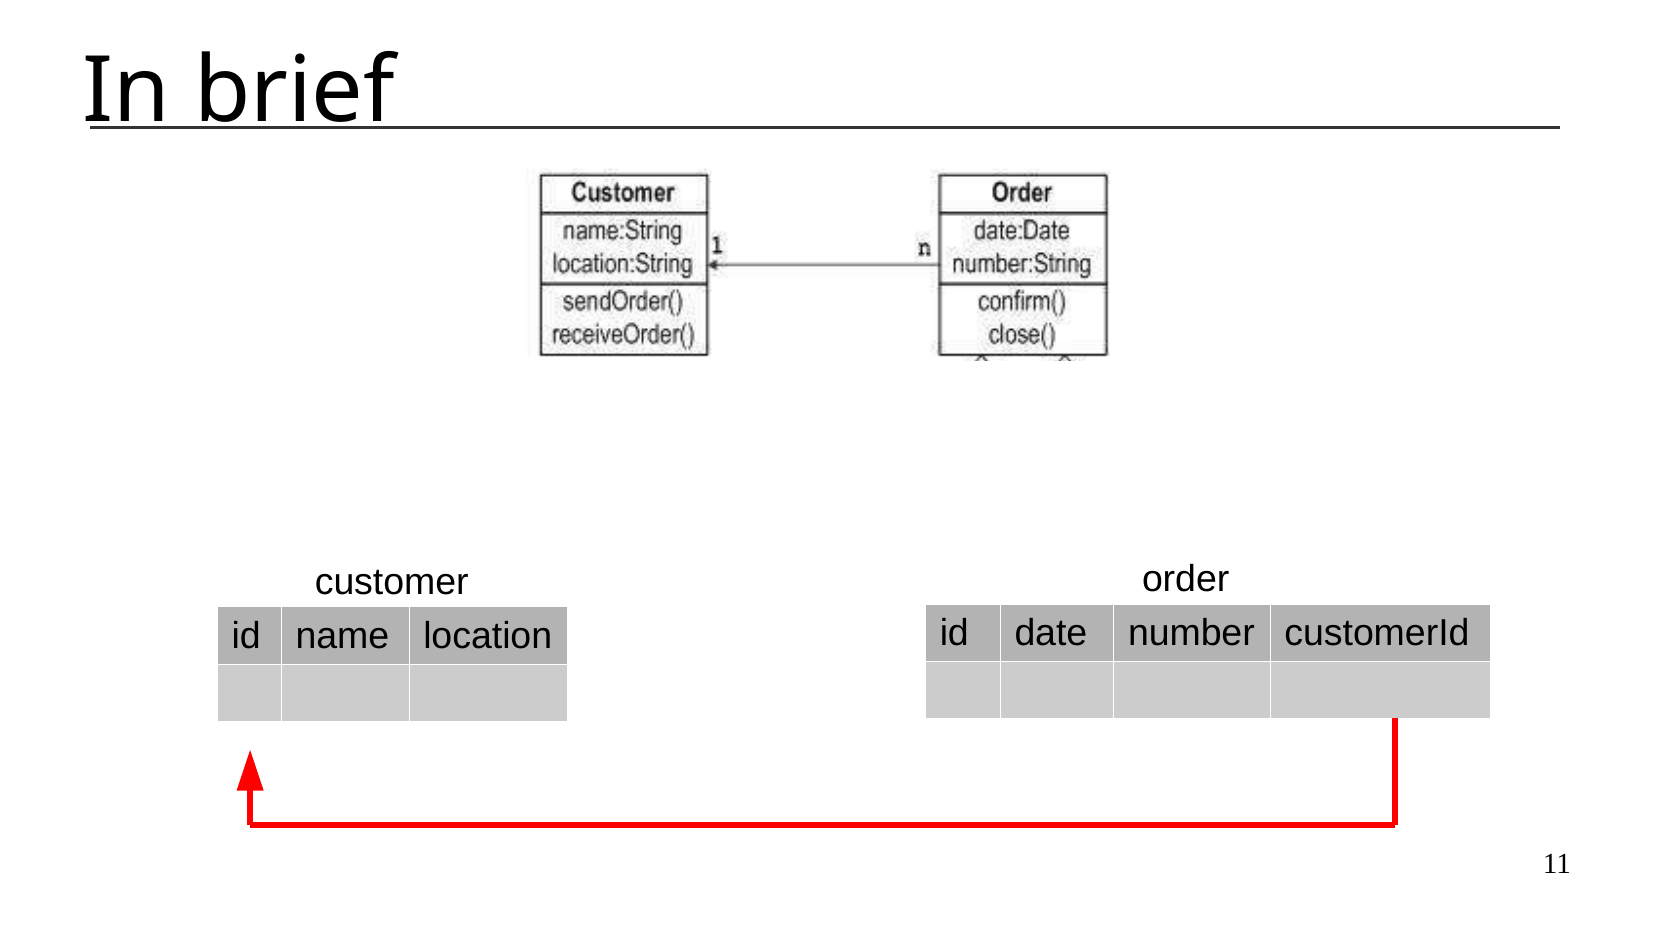

# In brief
order
customer
| id | date | number | customerId |
| --- | --- | --- | --- |
| | | | |
| id | name | location |
| --- | --- | --- |
| | | |
11